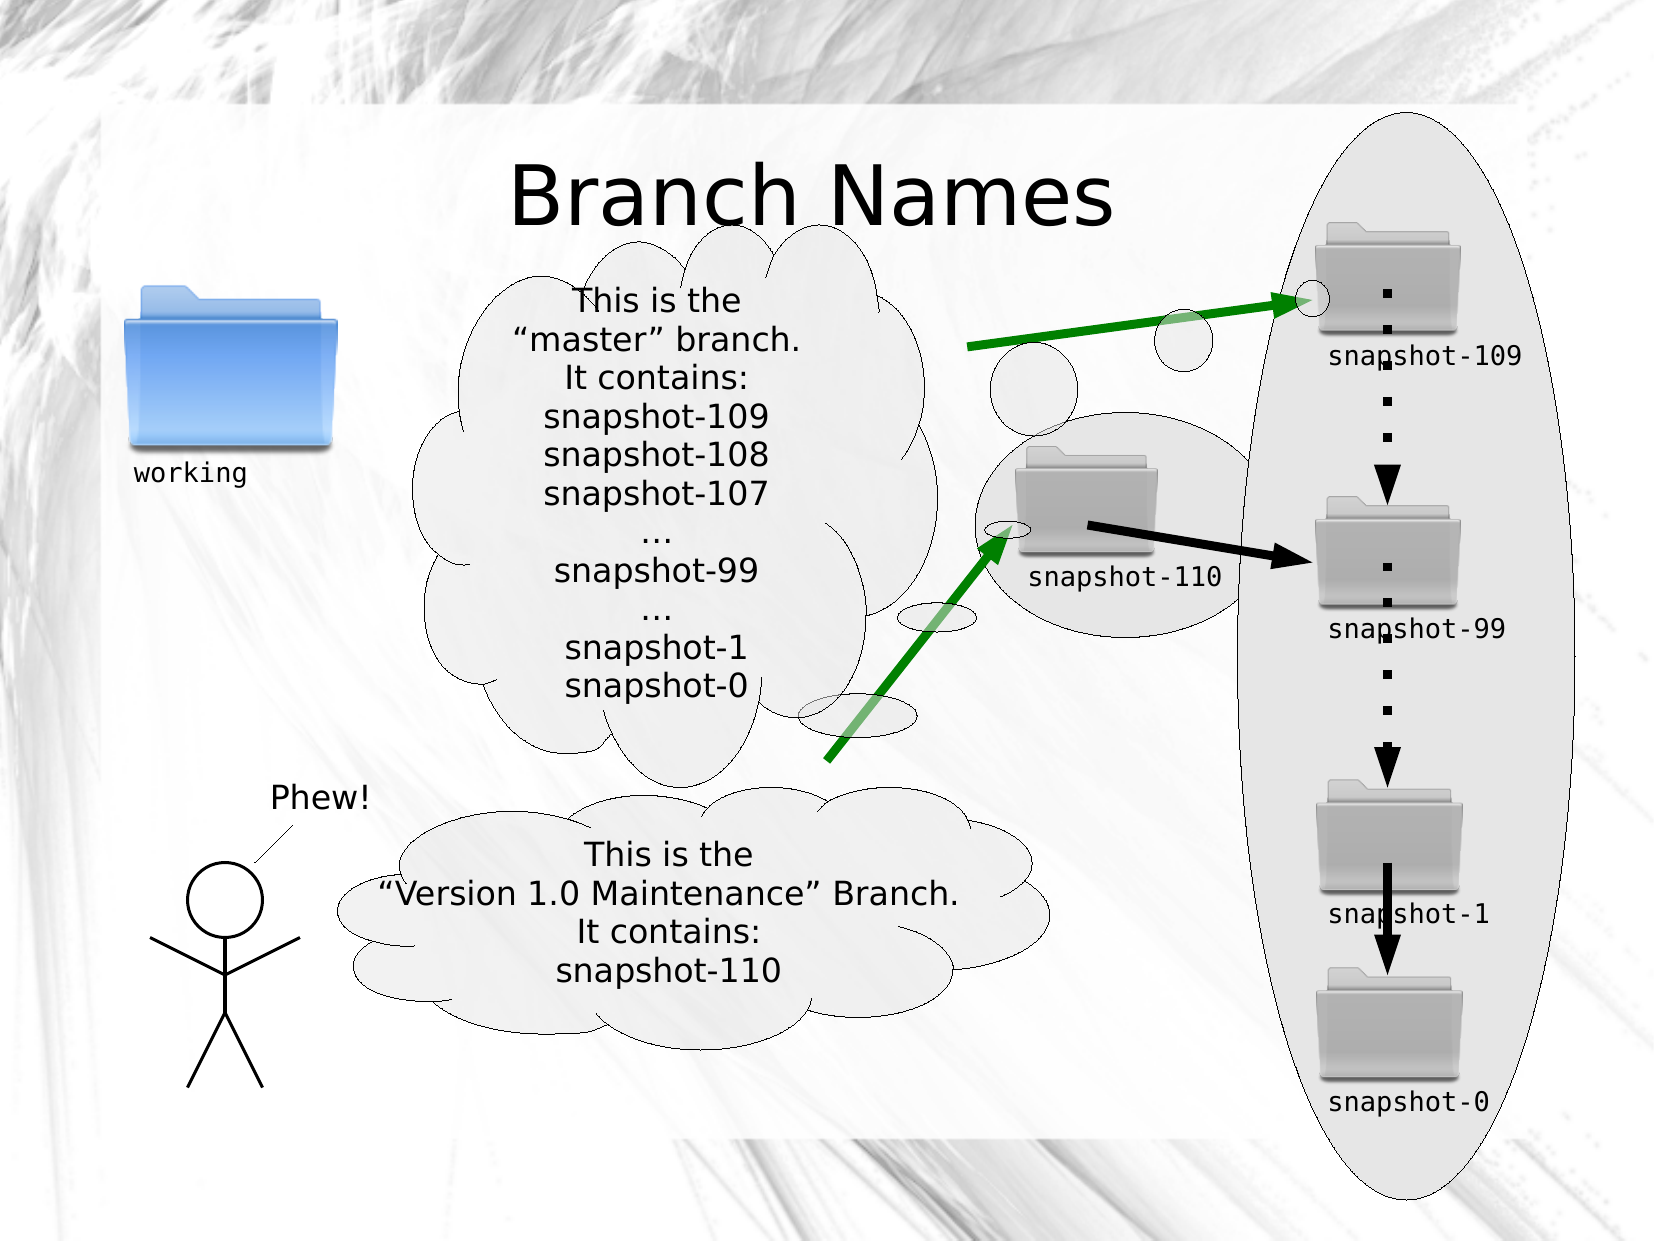

# Branch Names
snapshot-109
This is the
“master” branch.
It contains:
snapshot-109
snapshot-108
snapshot-107
…
snapshot-99
…
snapshot-1
snapshot-0
working
snapshot-110
snapshot-99
snapshot-1
Phew!
This is the
“Version 1.0 Maintenance” Branch.
It contains:
snapshot-110
snapshot-0